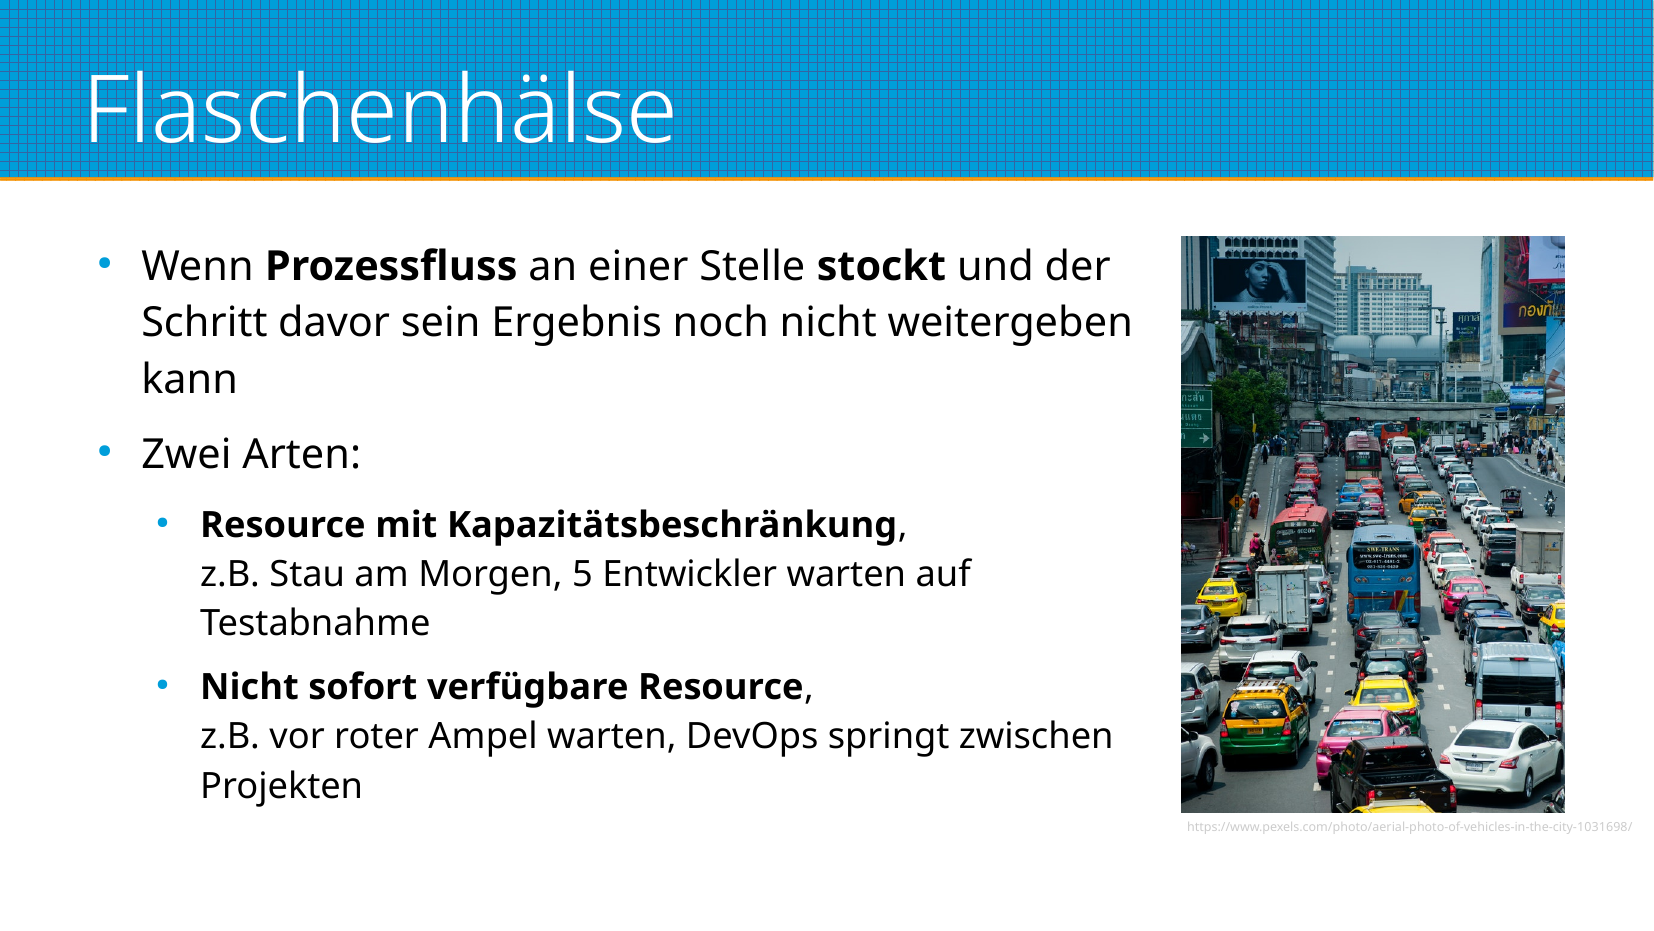

# Flaschenhälse
Wenn Prozessfluss an einer Stelle stockt und der Schritt davor sein Ergebnis noch nicht weitergeben kann
Zwei Arten:
Resource mit Kapazitätsbeschränkung,
z.B. Stau am Morgen, 5 Entwickler warten auf Testabnahme
Nicht sofort verfügbare Resource,
z.B. vor roter Ampel warten, DevOps springt zwischen Projekten
https://www.pexels.com/photo/aerial-photo-of-vehicles-in-the-city-1031698/